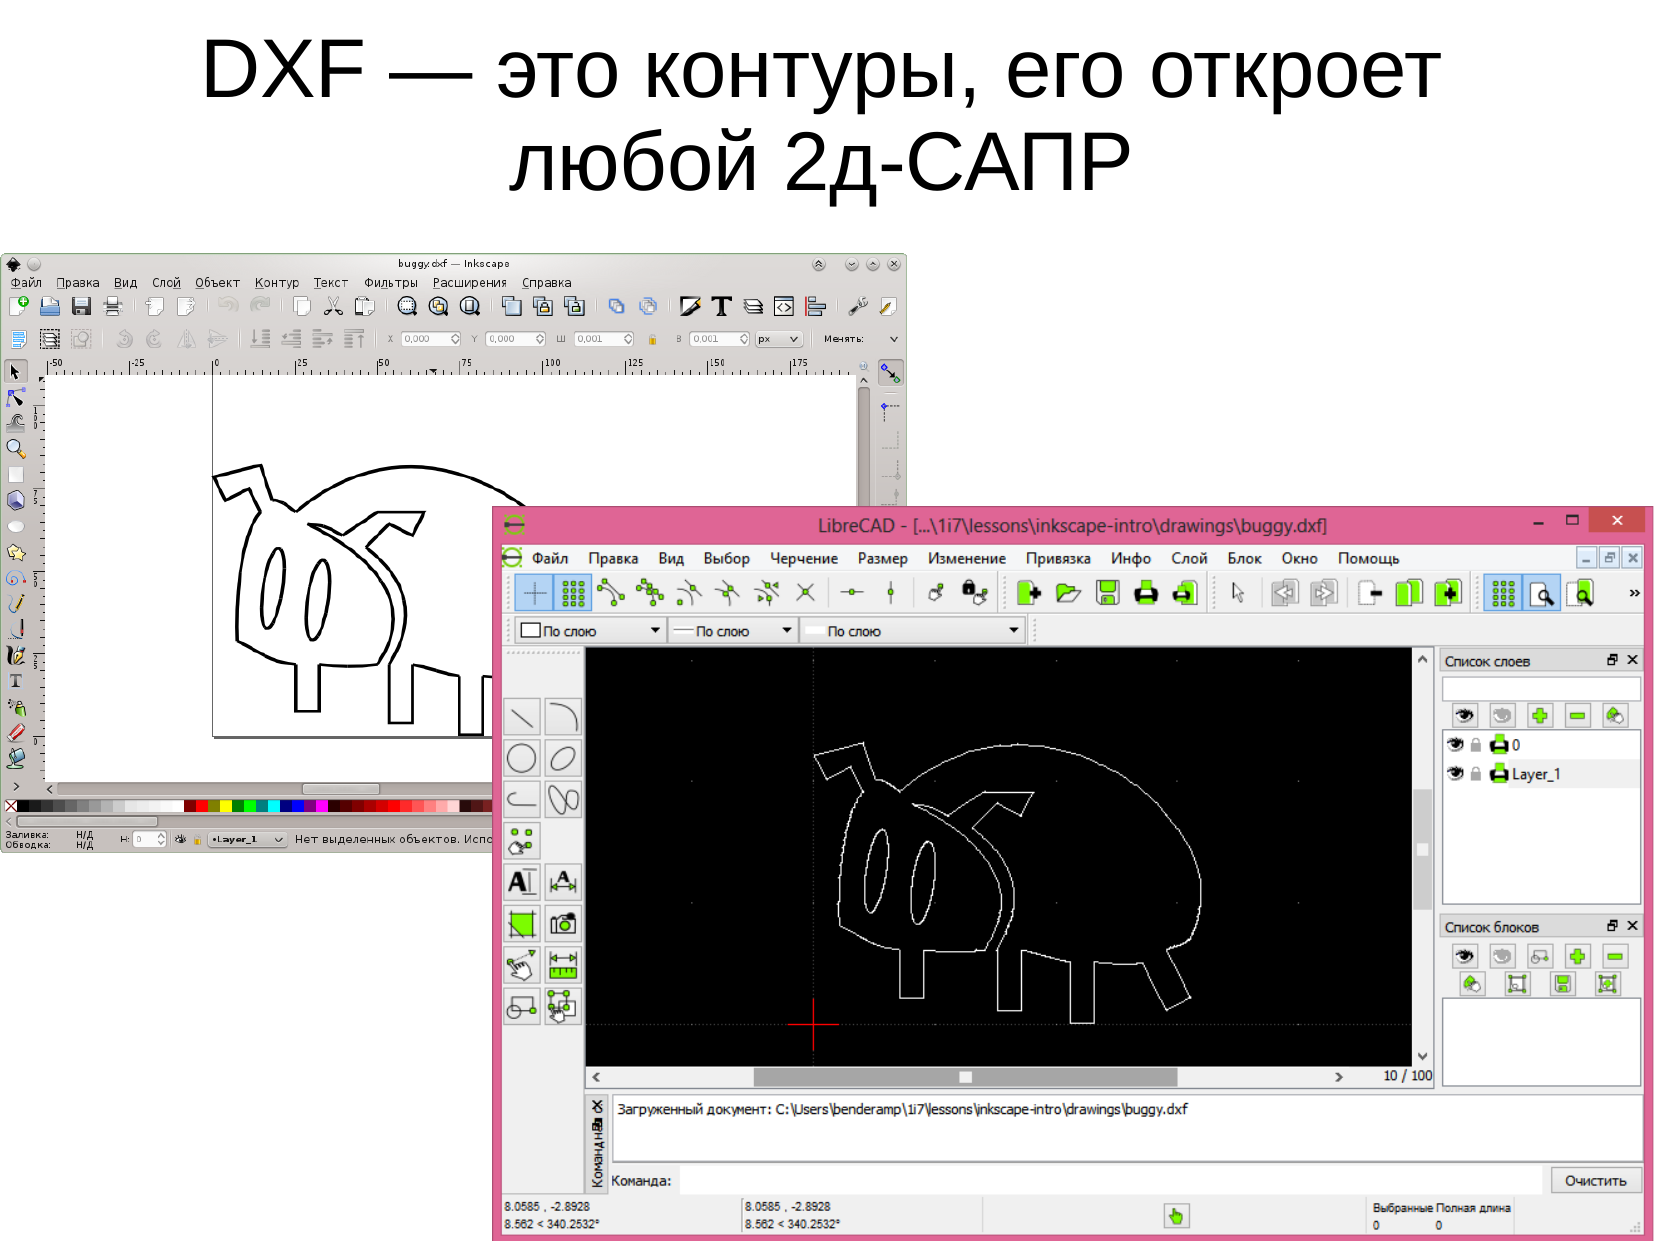

# DXF — это контуры, его откроет любой 2д-САПР